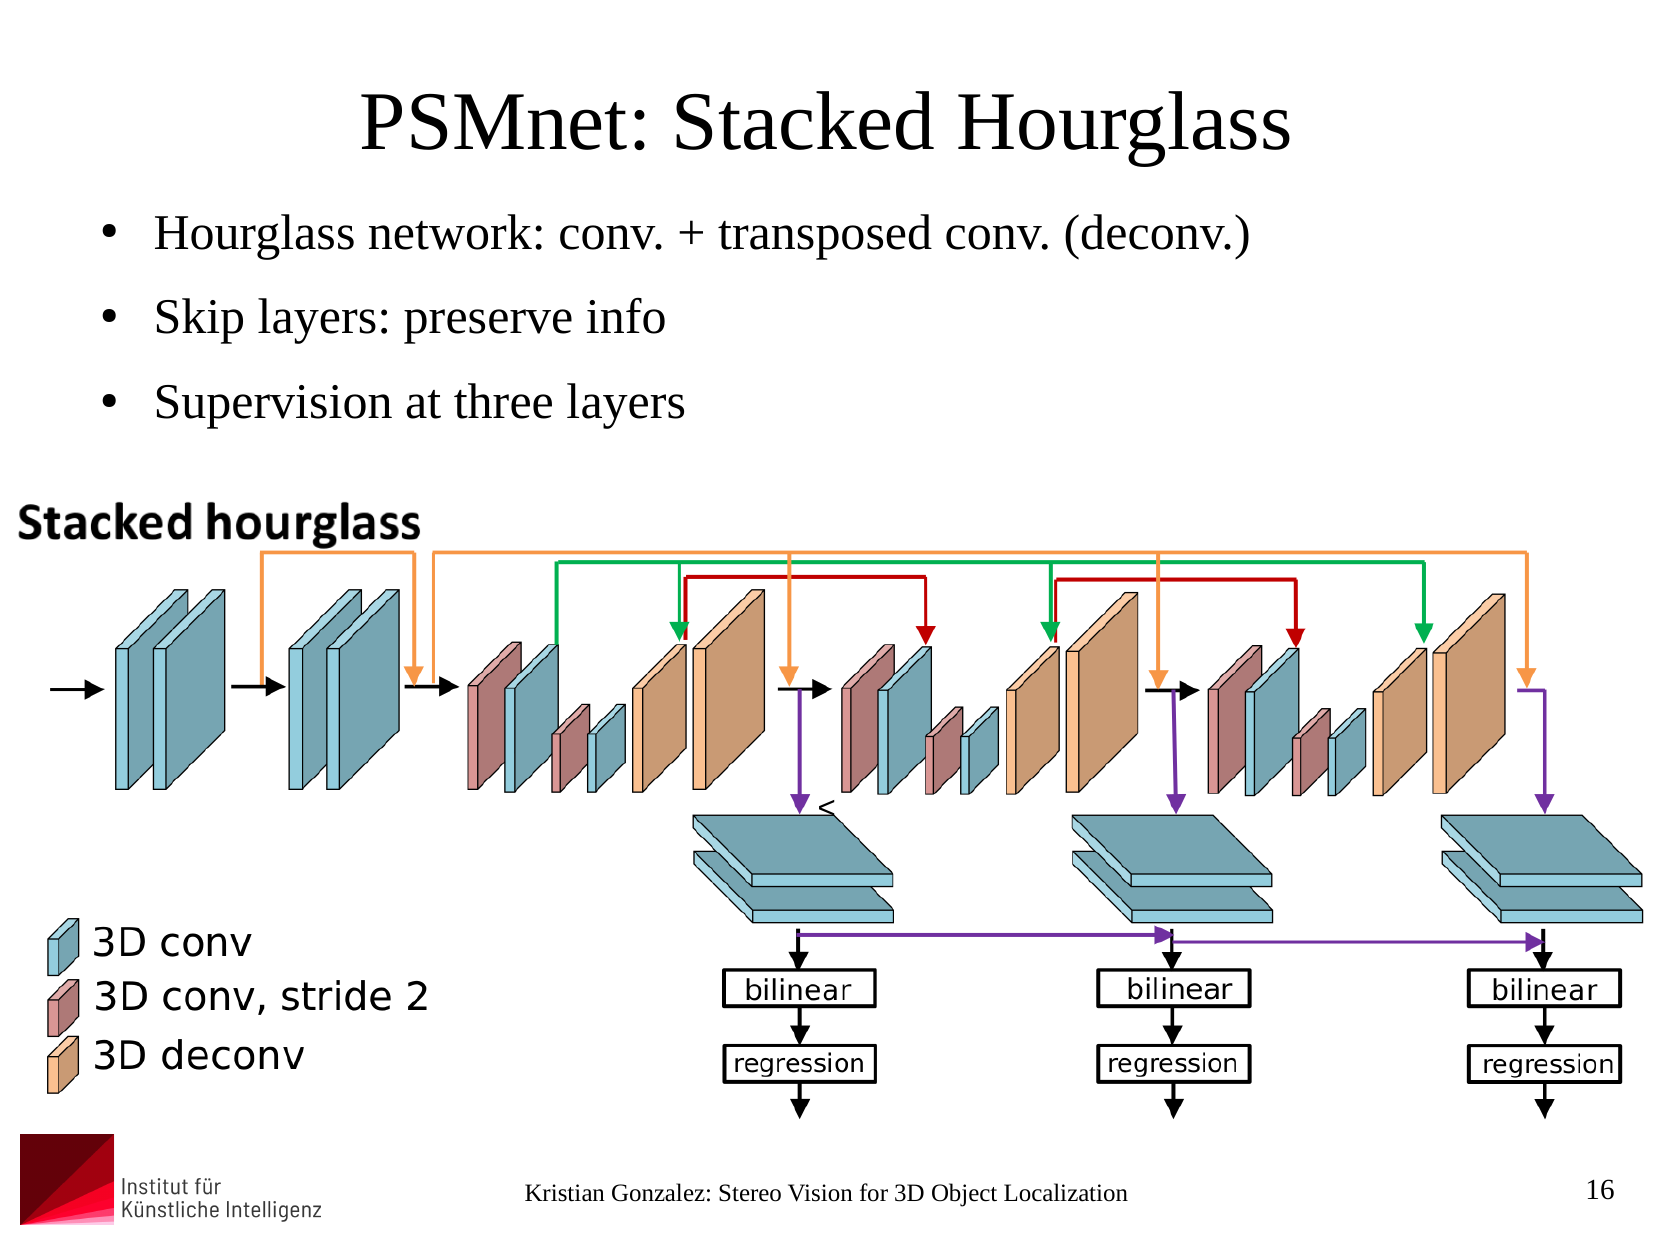

# PSMnet: Stacked Hourglass
Hourglass network: conv. + transposed conv. (deconv.)
Skip layers: preserve info
Supervision at three layers
<
16
Kristian Gonzalez: Stereo Vision for 3D Object Localization